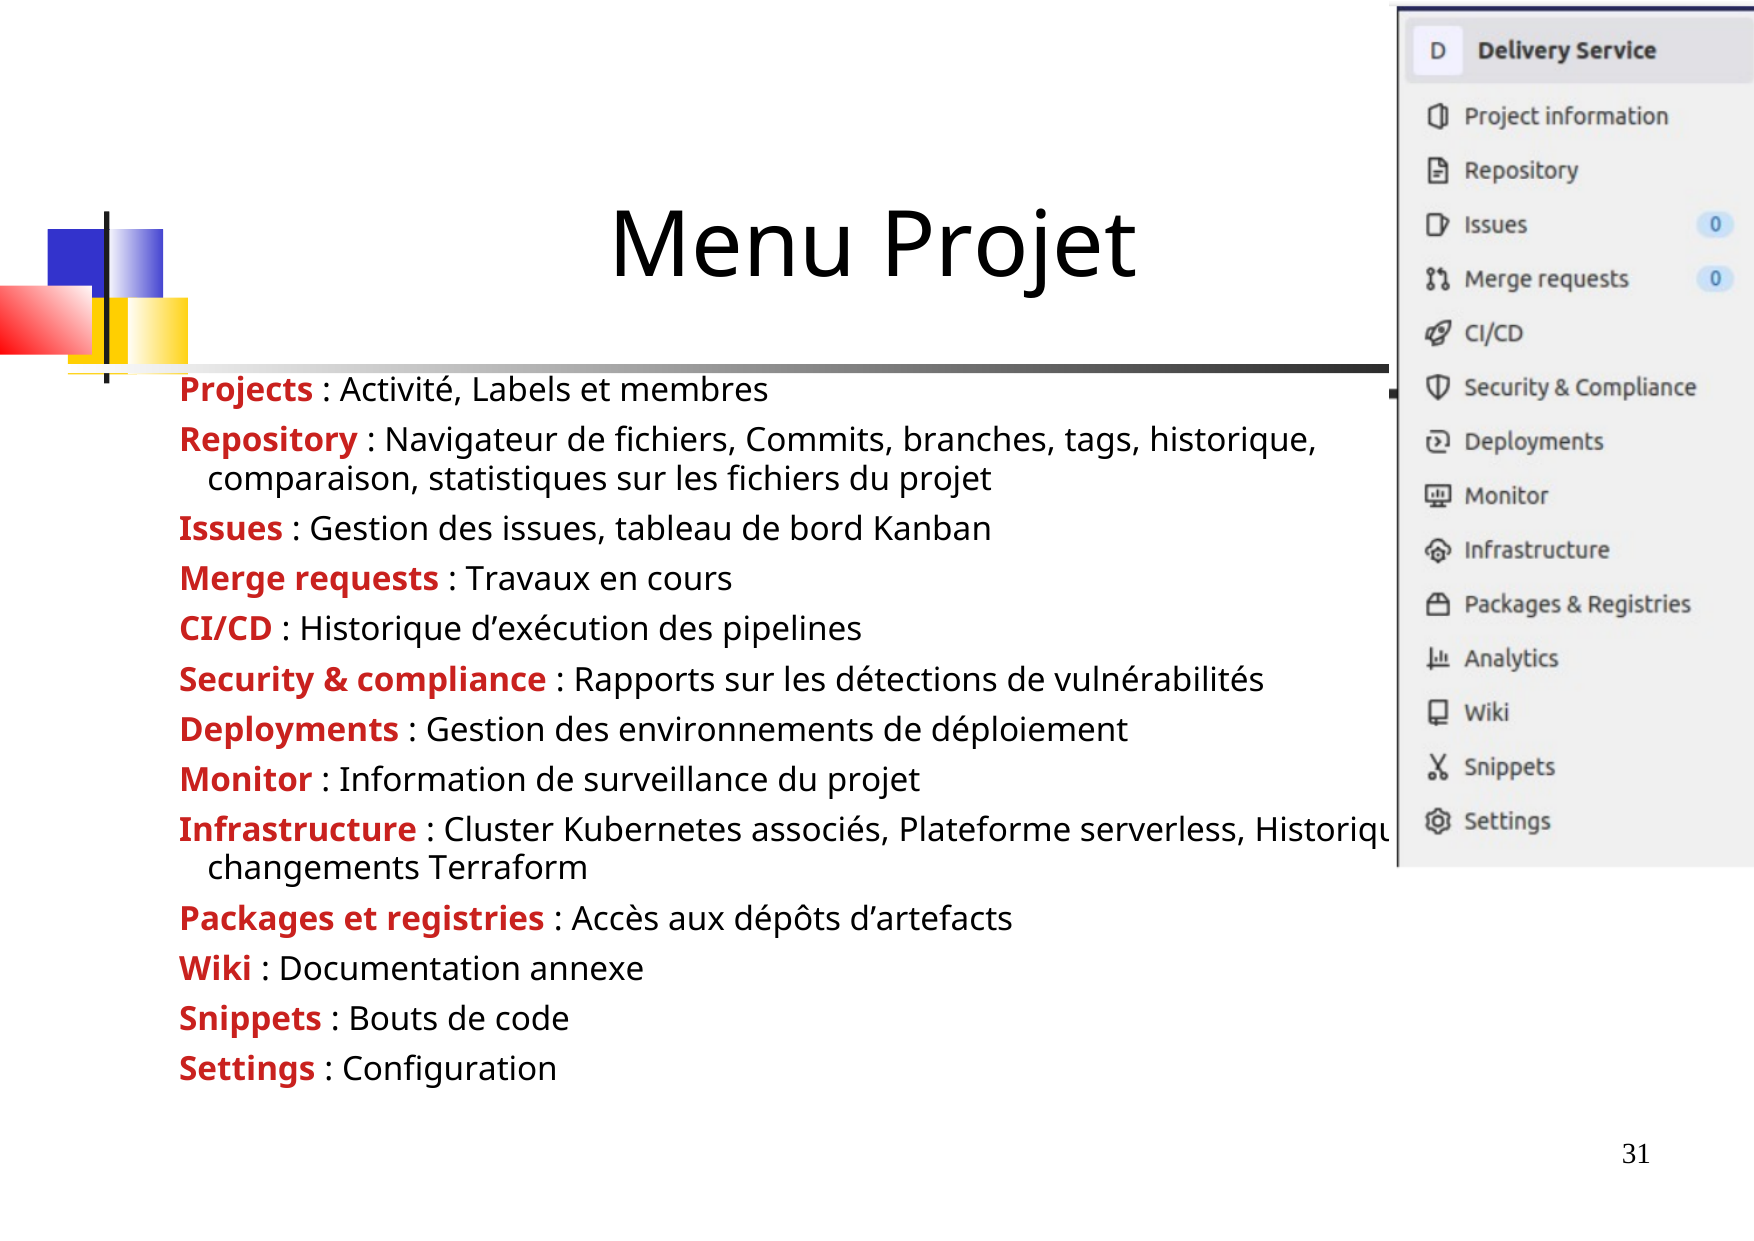

# Menu Projet
Projects : Activité, Labels et membres
Repository : Navigateur de fichiers, Commits, branches, tags, historique,
comparaison, statistiques sur les fichiers du projet
Issues : Gestion des issues, tableau de bord Kanban
Merge requests : Travaux en cours
CI/CD : Historique d’exécution des pipelines
Security & compliance : Rapports sur les détections de vulnérabilités
Deployments : Gestion des environnements de déploiement
Monitor : Information de surveillance du projet
Infrastructure : Cluster Kubernetes associés, Plateforme serverless, Historique des changements Terraform
Packages et registries : Accès aux dépôts d’artefacts
Wiki : Documentation annexe
Snippets : Bouts de code
Settings : Configuration